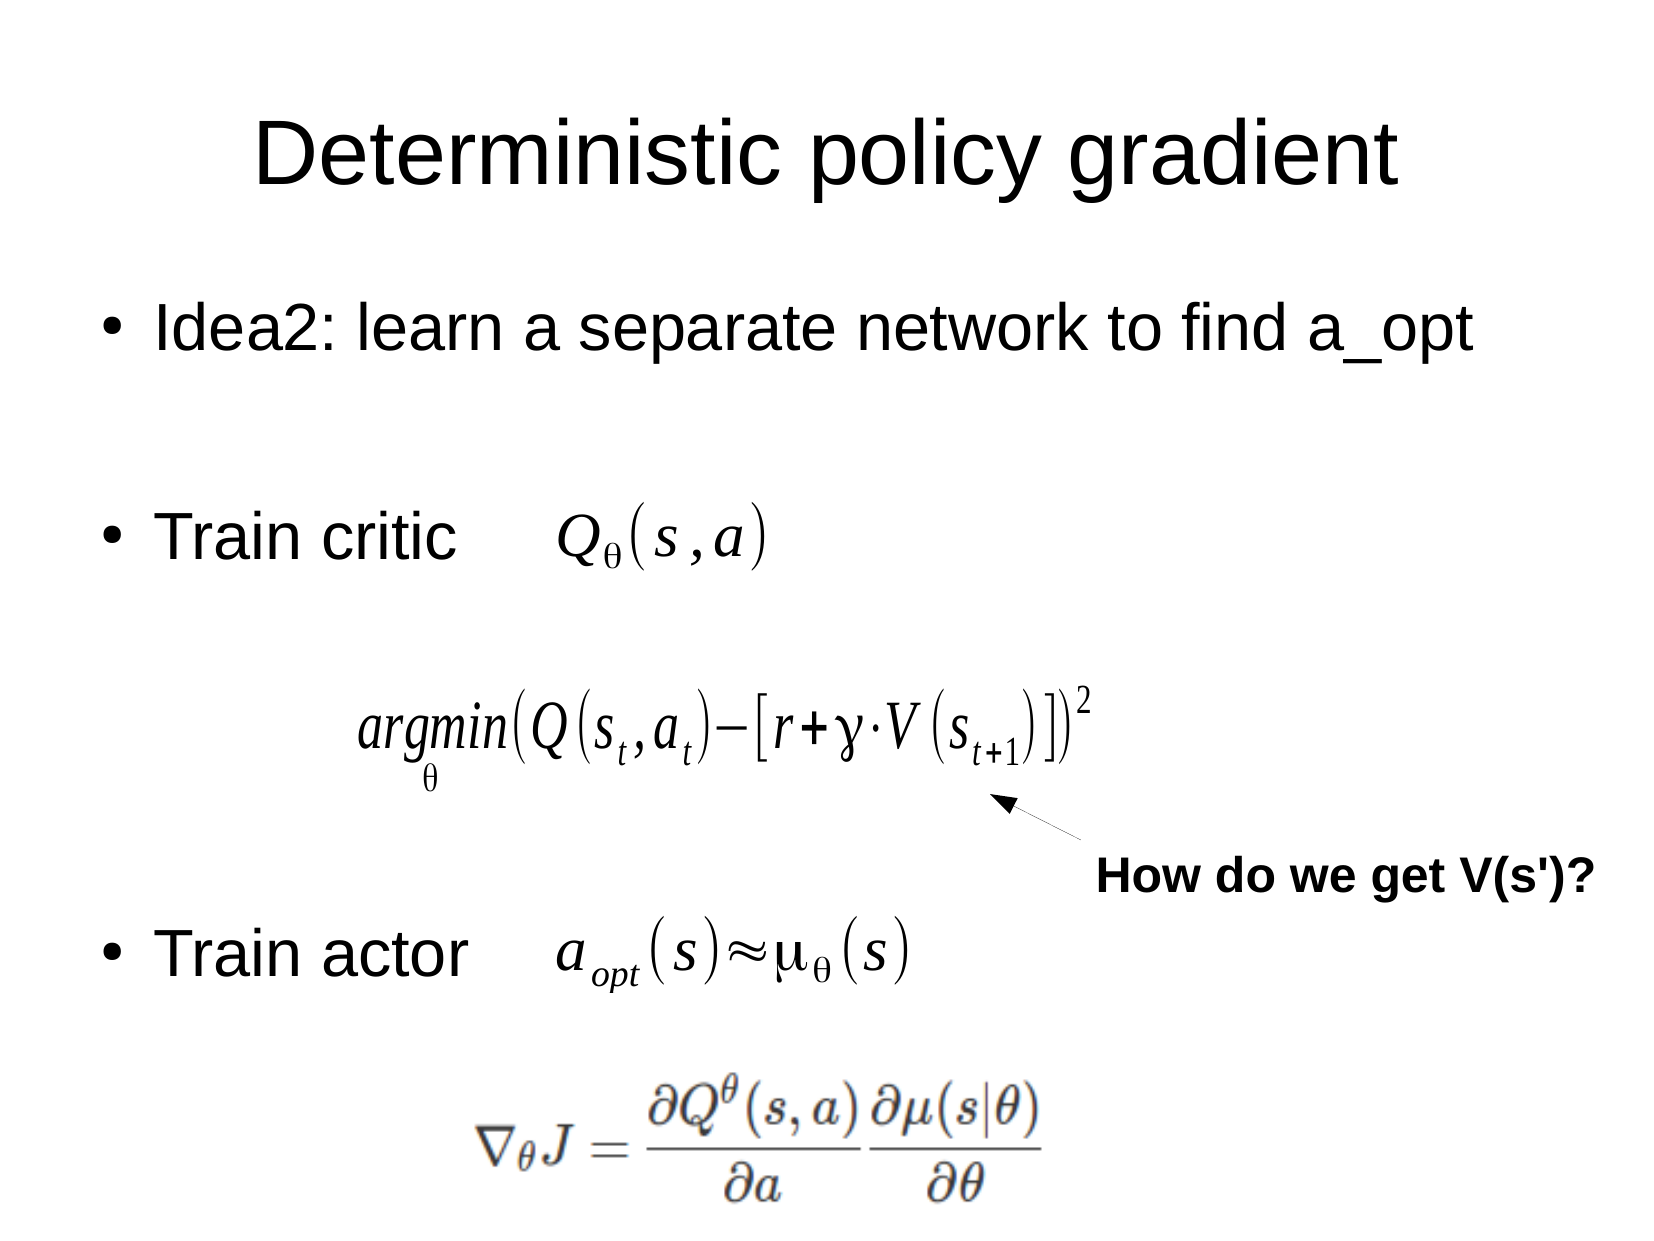

# Deterministic policy gradient
Idea2: learn a separate network to find a_opt
Train critic
Train actor
How do we get V(s')?